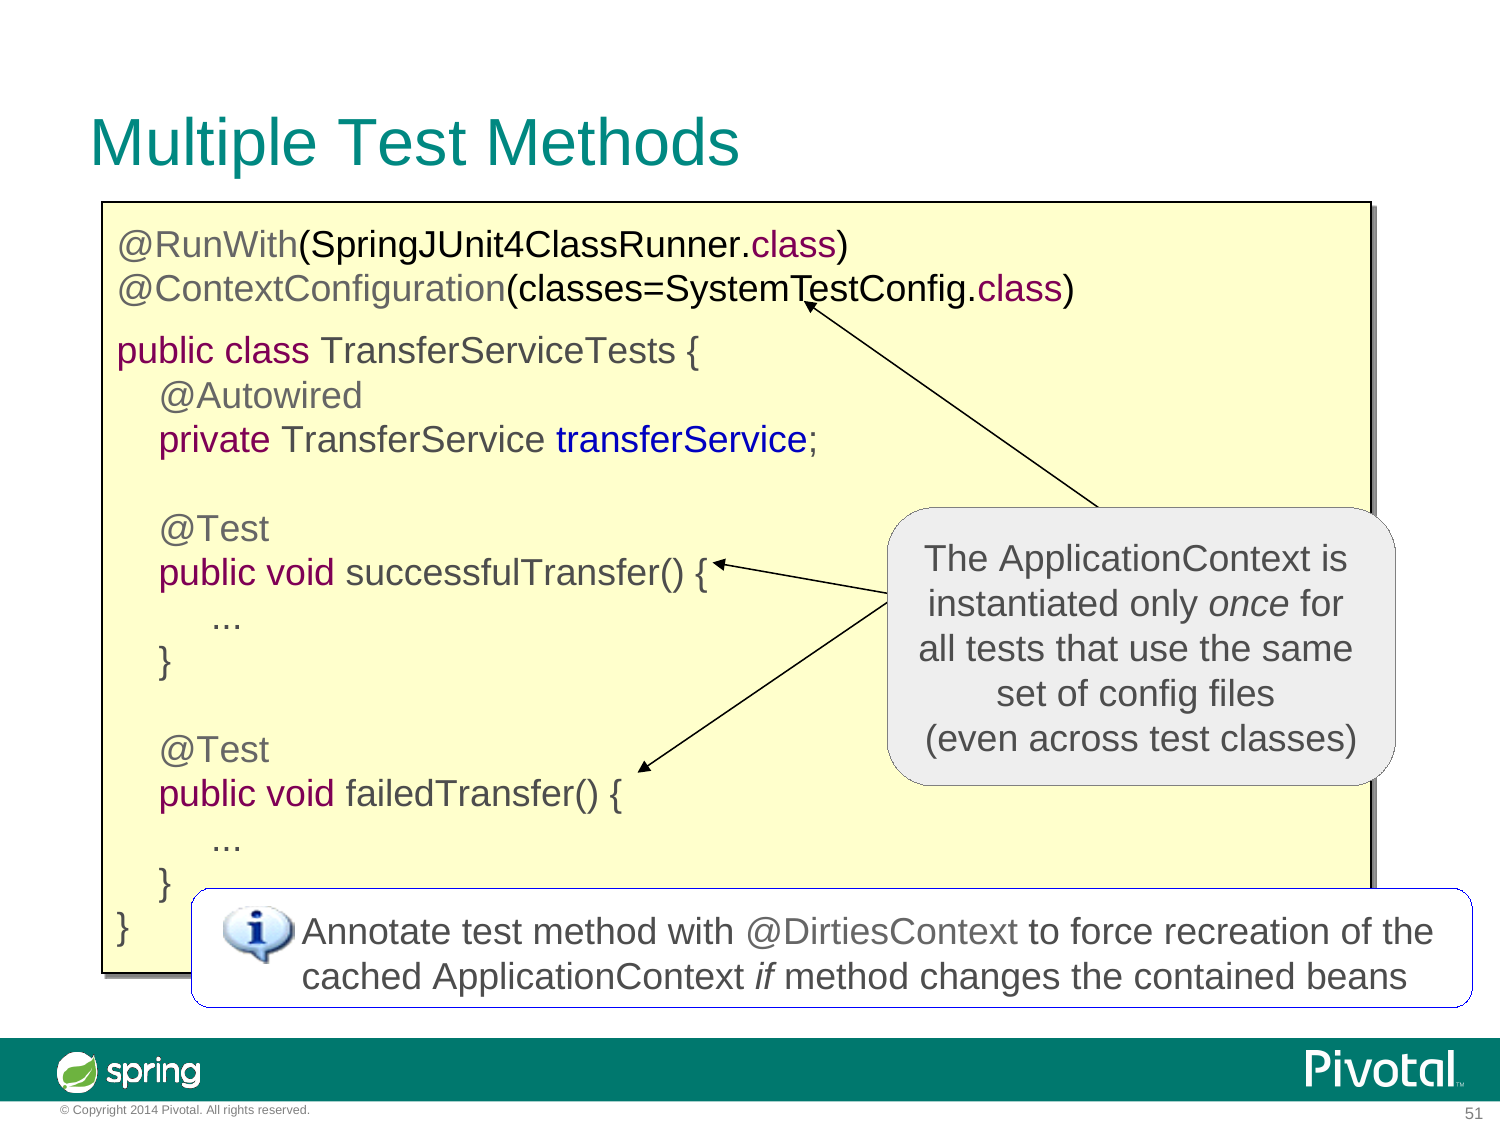

# Multiple Test Methods
@RunWith(SpringJUnit4ClassRunner.class)
@ContextConfiguration(classes=SystemTestConfig.class)
public class TransferServiceTests {
 @Autowired
 private TransferService transferService;
 @Test
 public void successfulTransfer() {
 ...
 }
 @Test
 public void failedTransfer() {
 ...
 }
}
The ApplicationContext is
instantiated only once for
all tests that use the same
set of config files
(even across test classes)
	Annotate test method with @DirtiesContext to force recreation of the cached ApplicationContext if method changes the contained beans